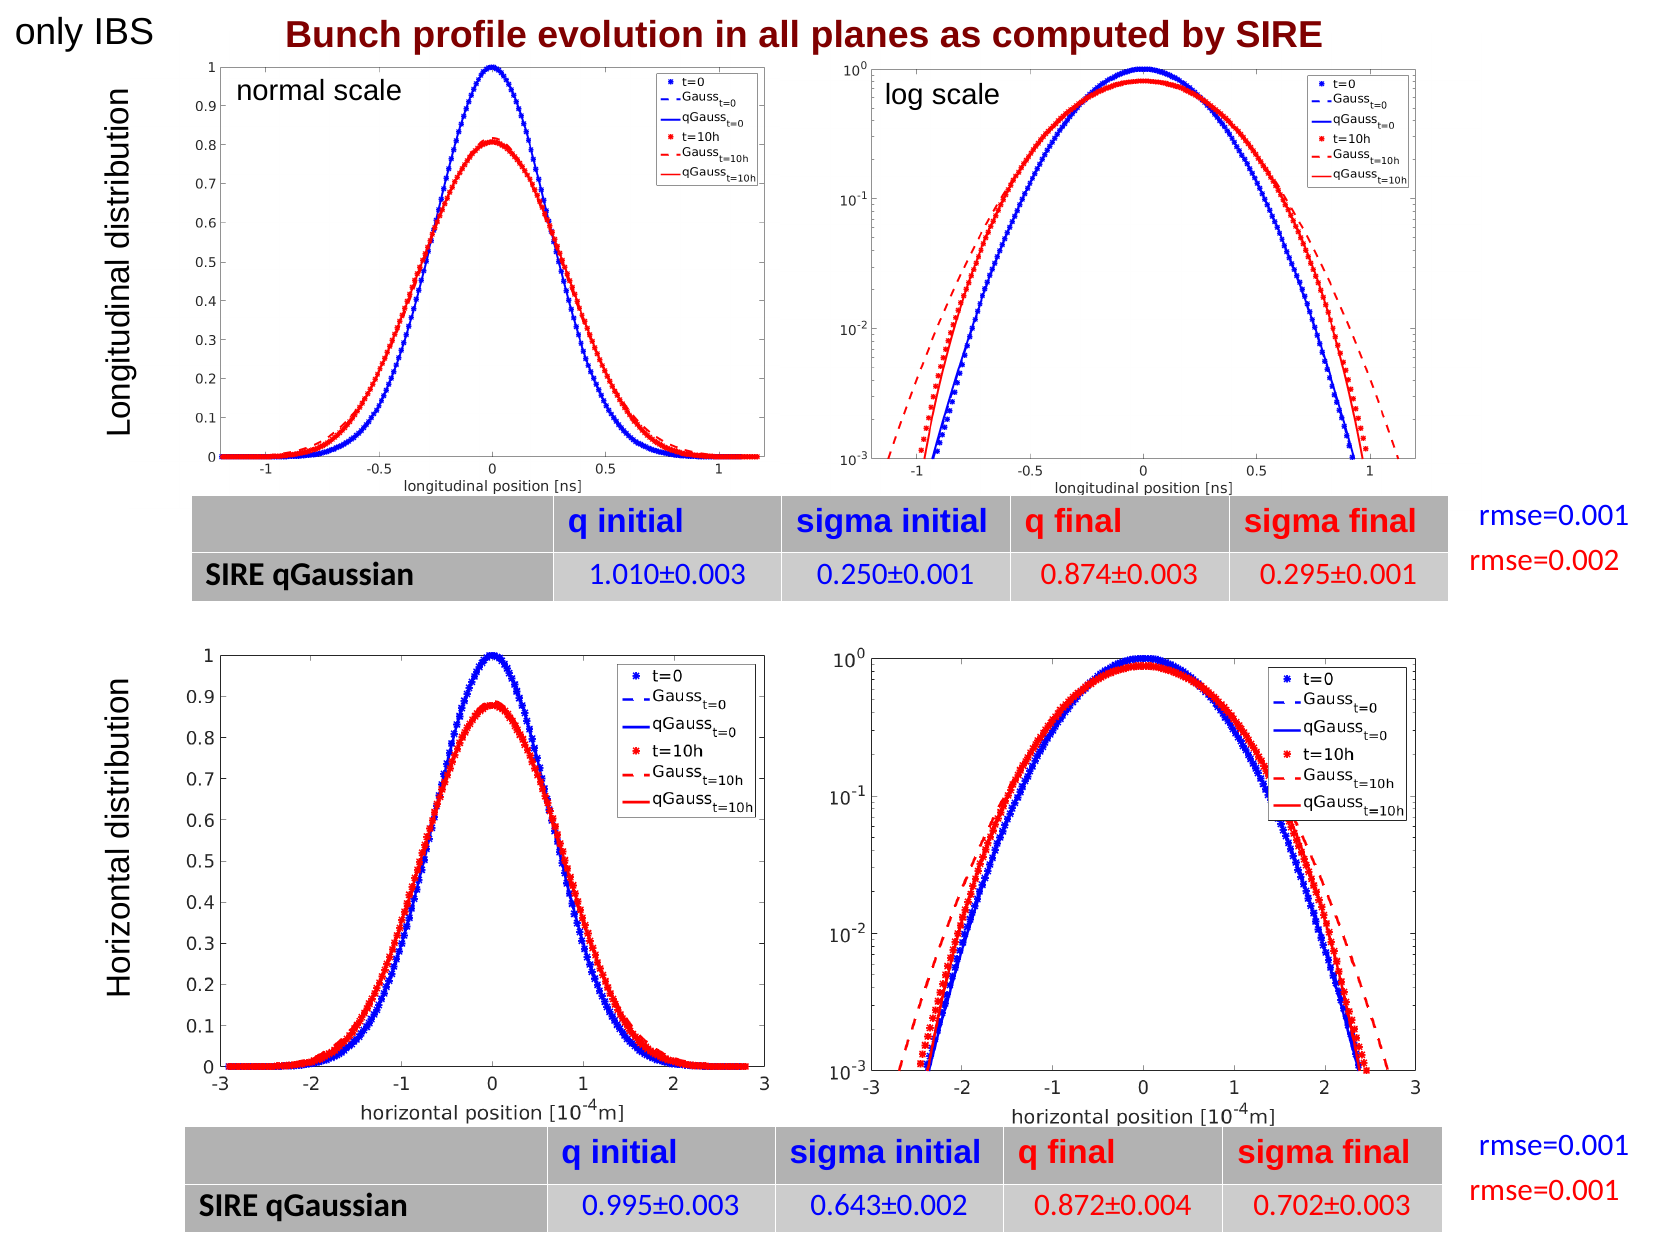

only IBS
Bunch profile evolution in all planes as computed by SIRE
normal scale
log scale
Longitudinal distribution
| | q initial | sigma initial | q final | sigma final |
| --- | --- | --- | --- | --- |
| SIRE qGaussian | 1.010±0.003 | 0.250±0.001 | 0.874±0.003 | 0.295±0.001 |
rmse=0.001
rmse=0.002
Horizontal distribution
rmse=0.001
| | q initial | sigma initial | q final | sigma final |
| --- | --- | --- | --- | --- |
| SIRE qGaussian | 0.995±0.003 | 0.643±0.002 | 0.872±0.004 | 0.702±0.003 |
rmse=0.001